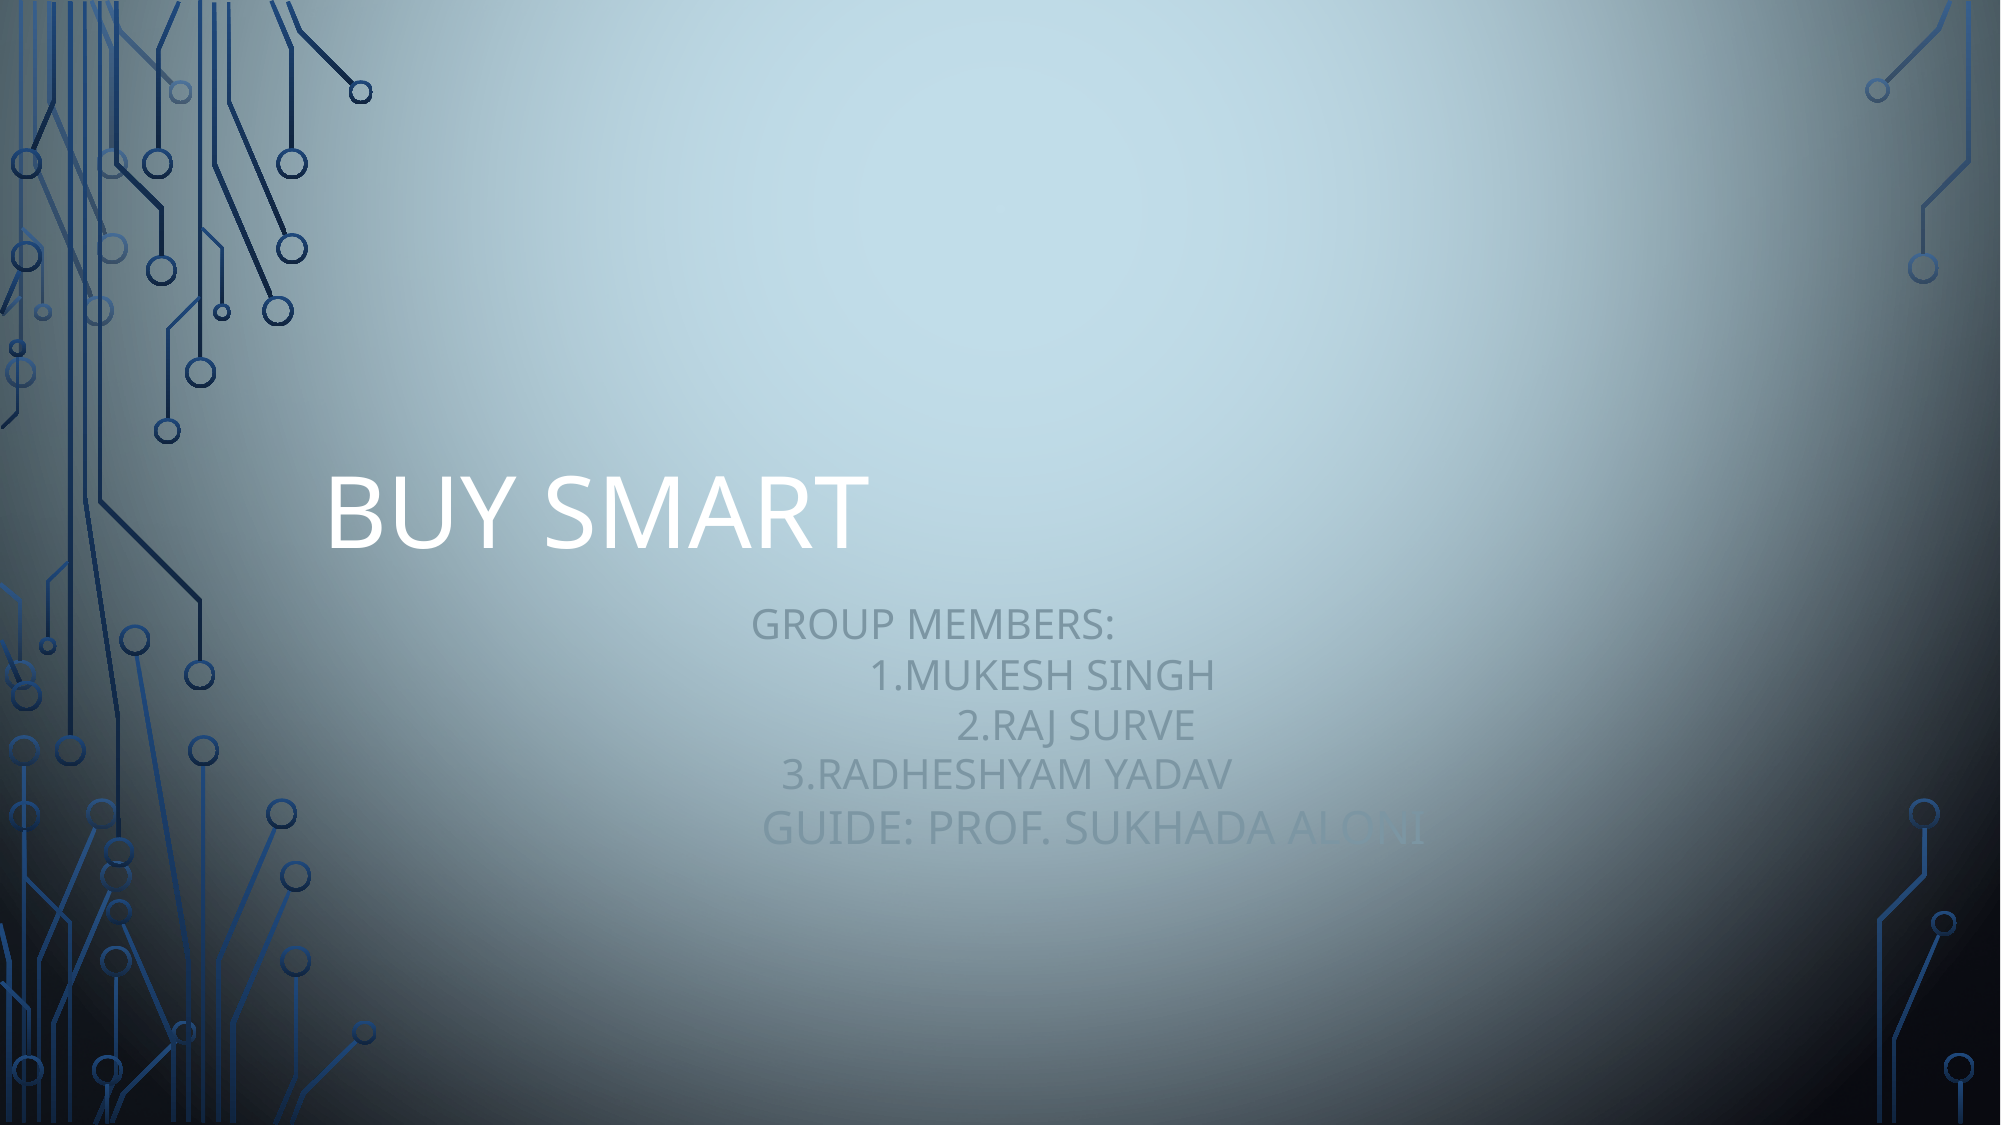

Buy Smart
						 Group Members:
						 1.Mukesh Singh
					 2.Raj Surve
							3.Radheshyam Yadav
						 Guide: Prof. Sukhada Aloni